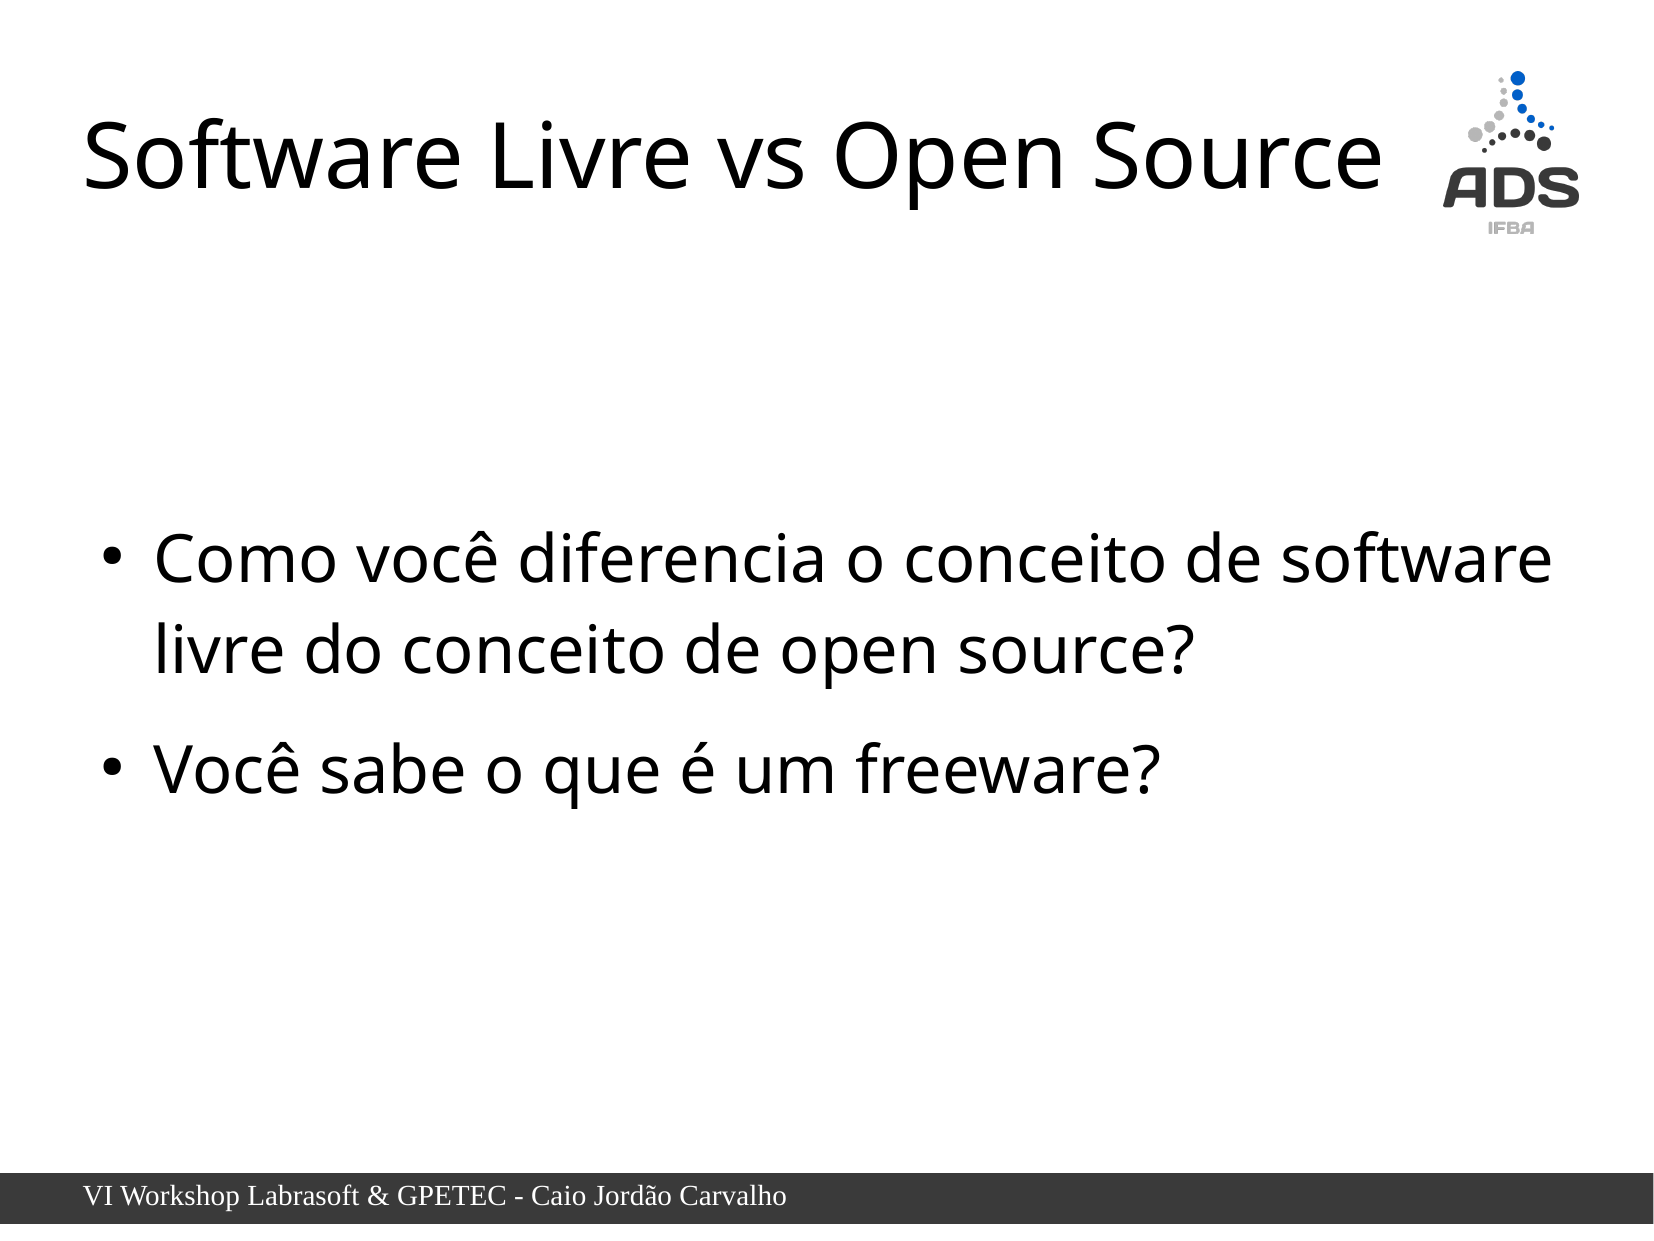

# Software Livre vs Open Source
Como você diferencia o conceito de software livre do conceito de open source?
Você sabe o que é um freeware?